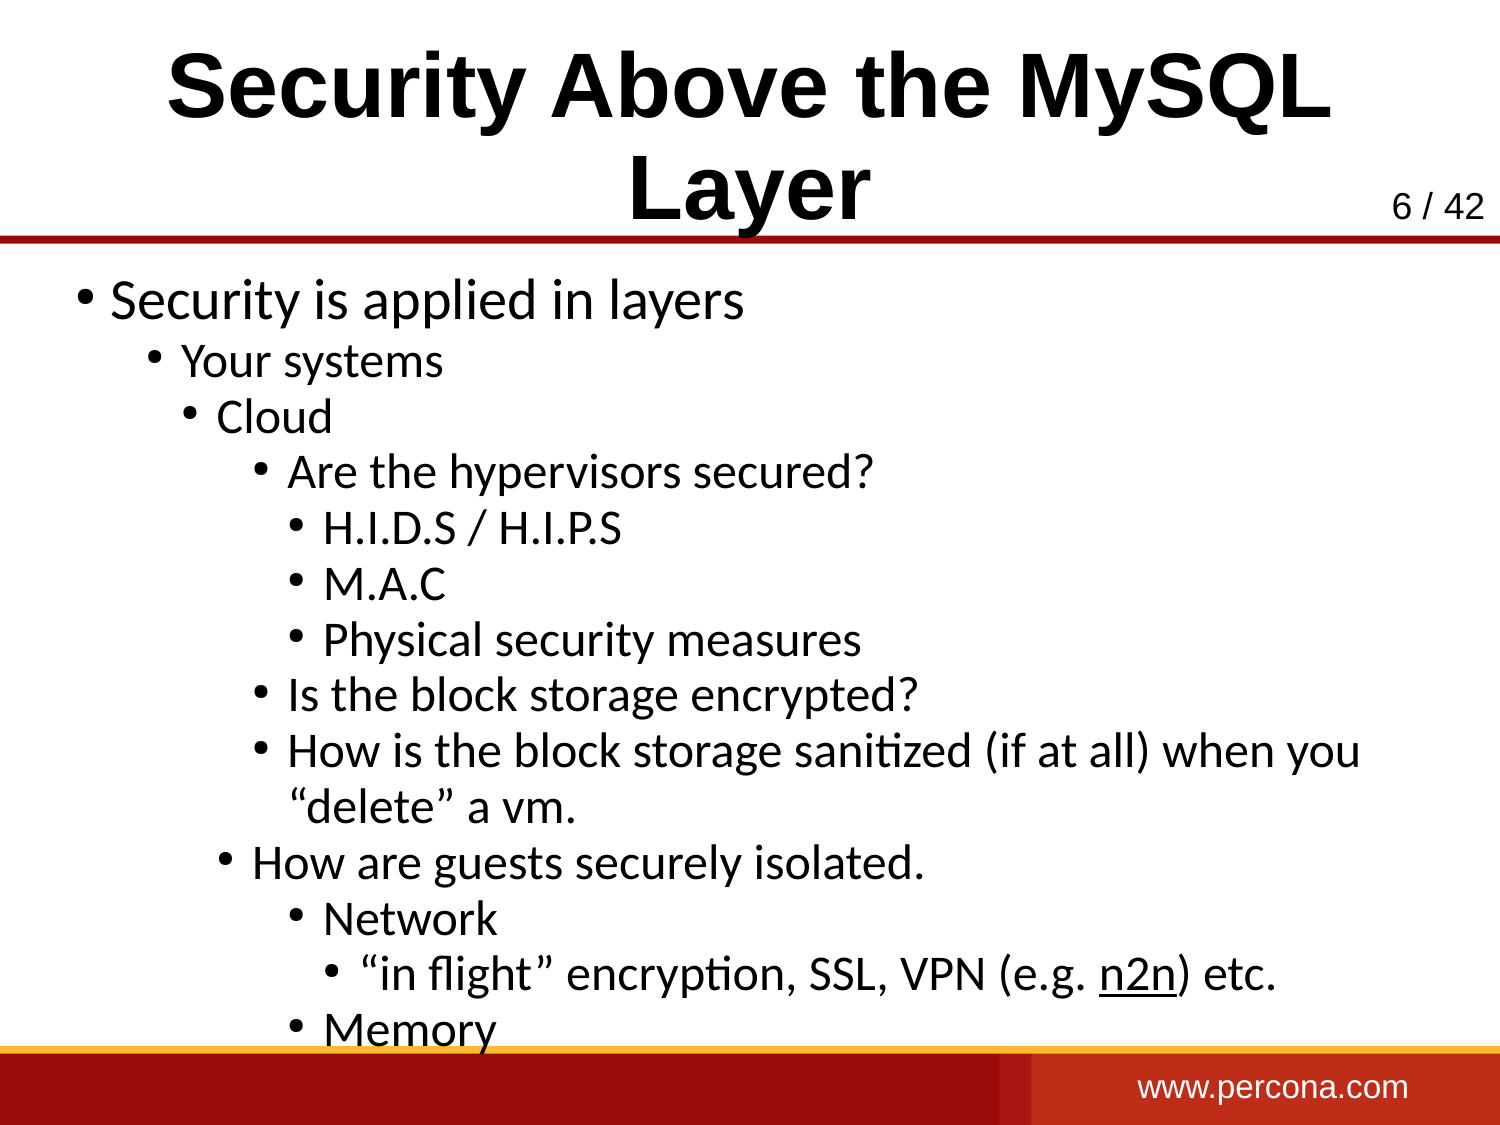

Security Above the MySQL Layer
Security is applied in layers
Your systems
Cloud
Are the hypervisors secured?
H.I.D.S / H.I.P.S
M.A.C
Physical security measures
Is the block storage encrypted?
How is the block storage sanitized (if at all) when you “delete” a vm.
How are guests securely isolated.
Network
“in flight” encryption, SSL, VPN (e.g. n2n) etc.
Memory